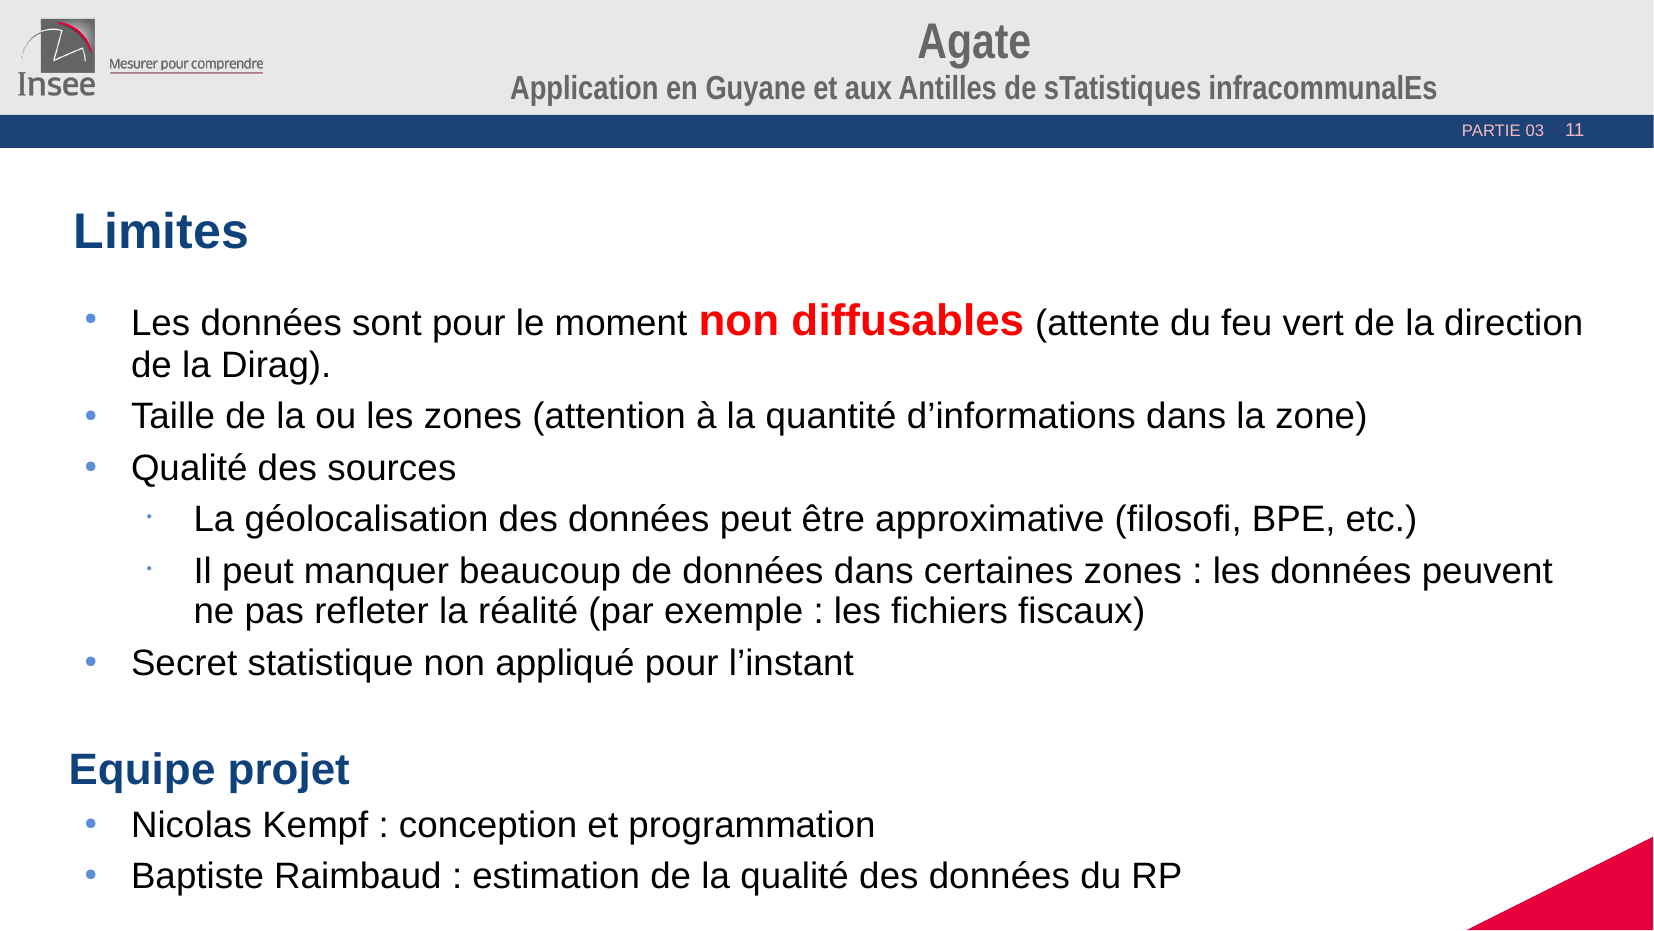

# Agate Application en Guyane et aux Antilles de sTatistiques infracommunalEs
PARTIE 03
11
Limites
Les données sont pour le moment non diffusables (attente du feu vert de la direction de la Dirag).
Taille de la ou les zones (attention à la quantité d’informations dans la zone)
Qualité des sources
La géolocalisation des données peut être approximative (filosofi, BPE, etc.)
Il peut manquer beaucoup de données dans certaines zones : les données peuvent ne pas refleter la réalité (par exemple : les fichiers fiscaux)
Secret statistique non appliqué pour l’instant
Equipe projet
Nicolas Kempf : conception et programmation
Baptiste Raimbaud : estimation de la qualité des données du RP